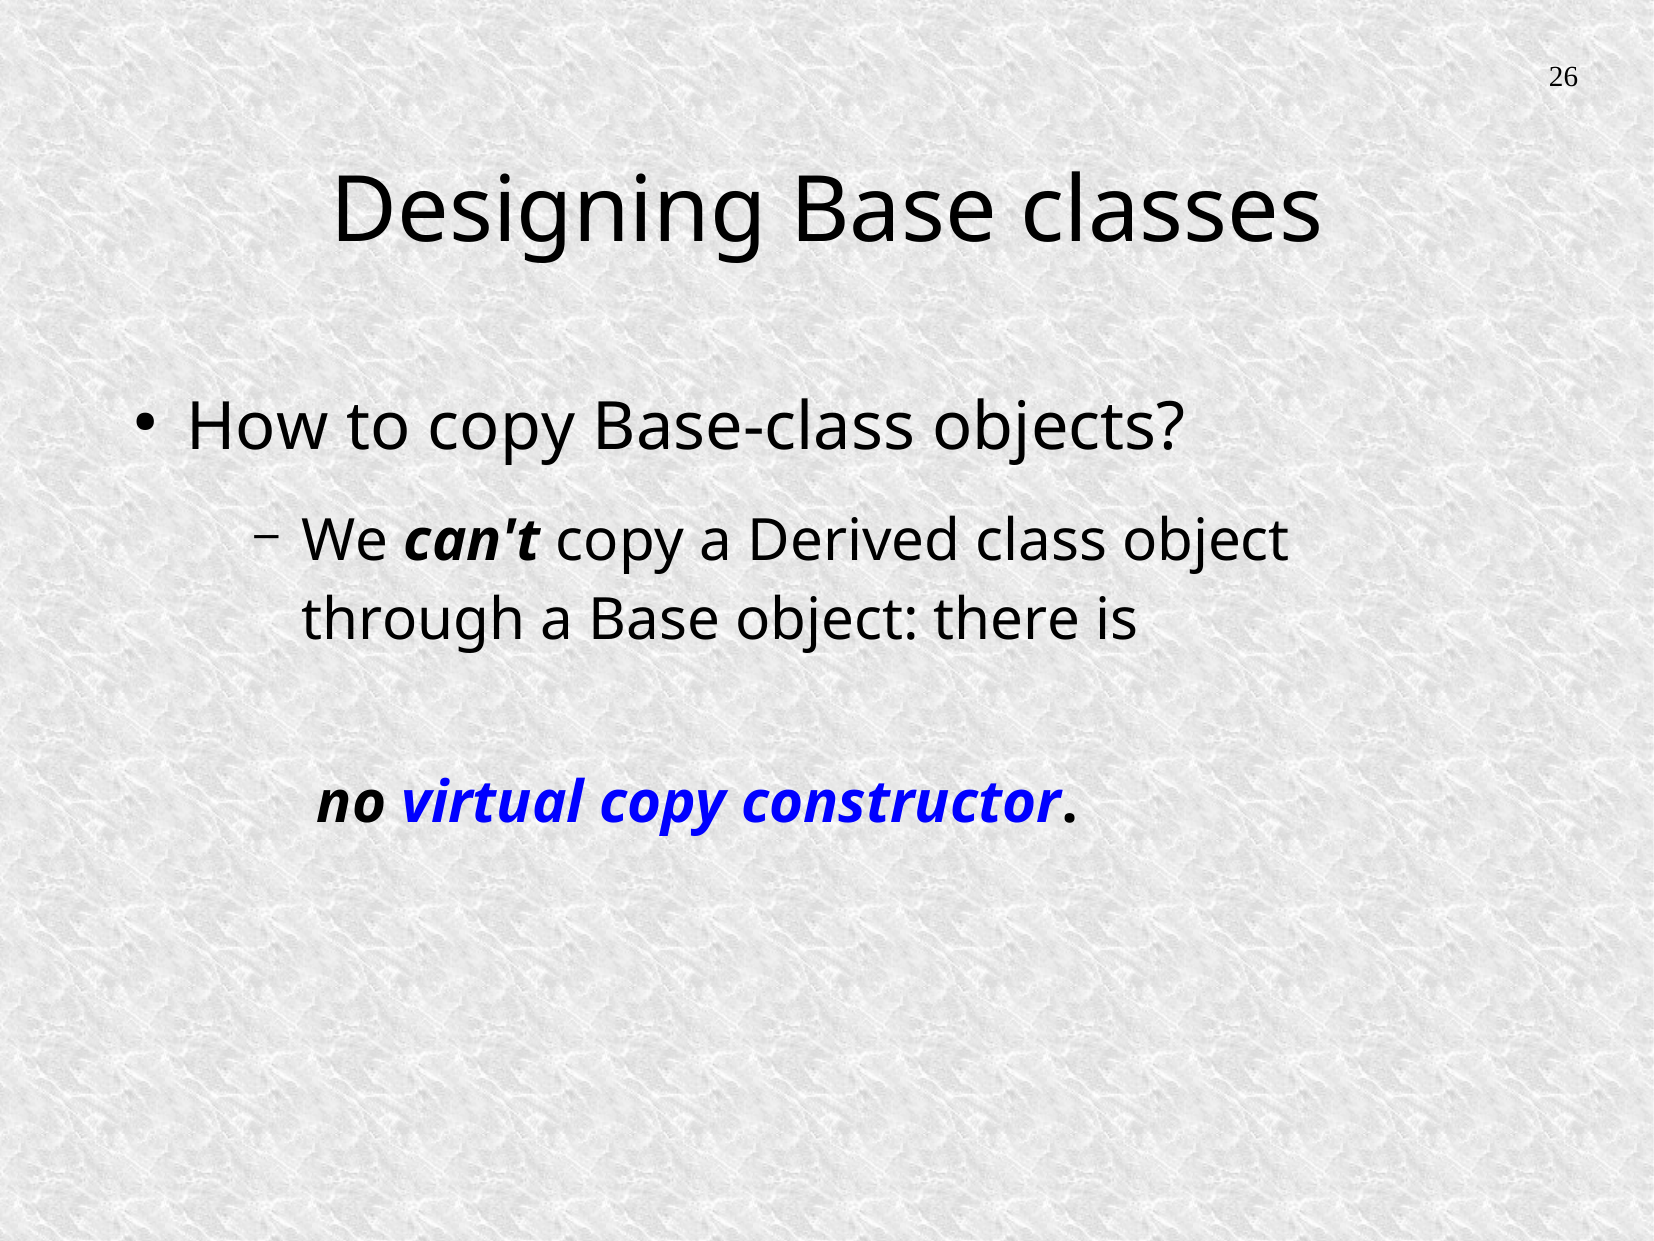

26
# Designing Base classes
How to copy Base-class objects?
We can't copy a Derived class object through a Base object: there is
 no virtual copy constructor.